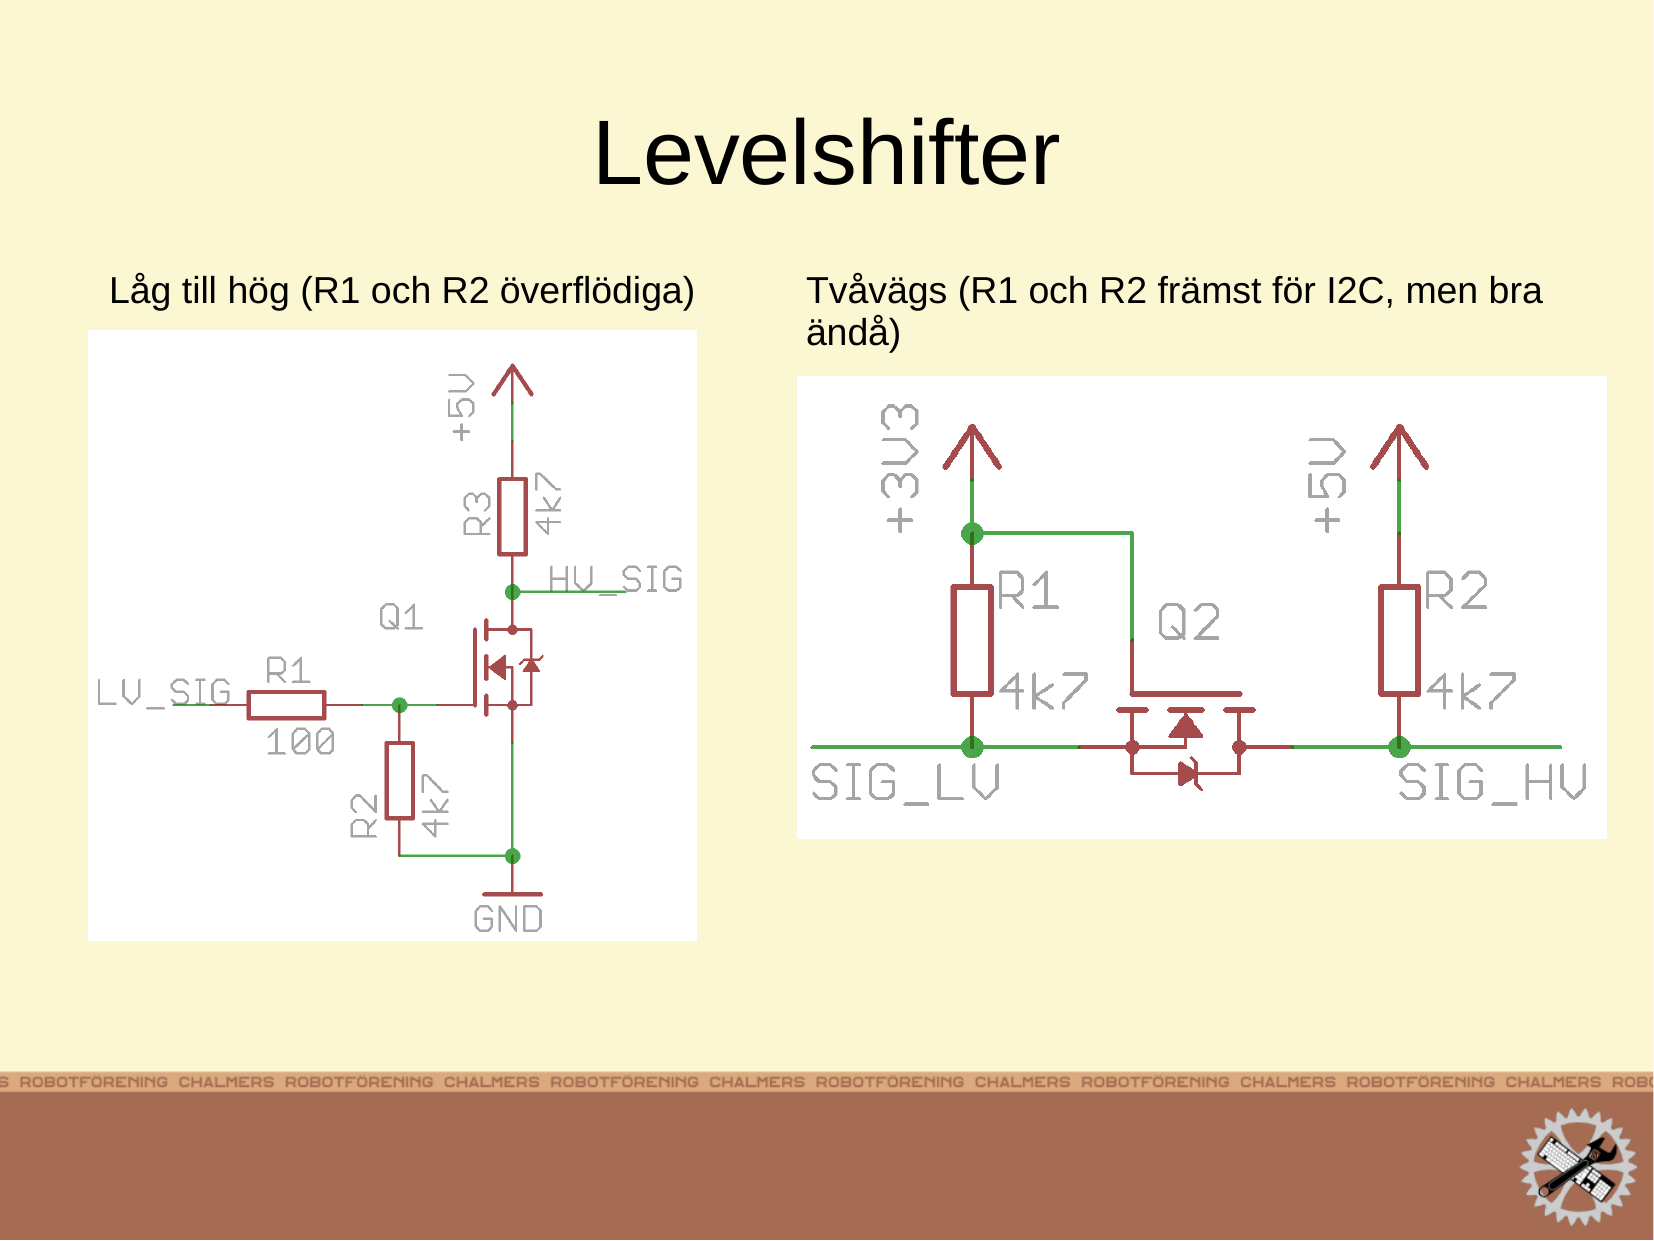

# Levelshifter
Låg till hög (R1 och R2 överflödiga)
Tvåvägs (R1 och R2 främst för I2C, men bra ändå)